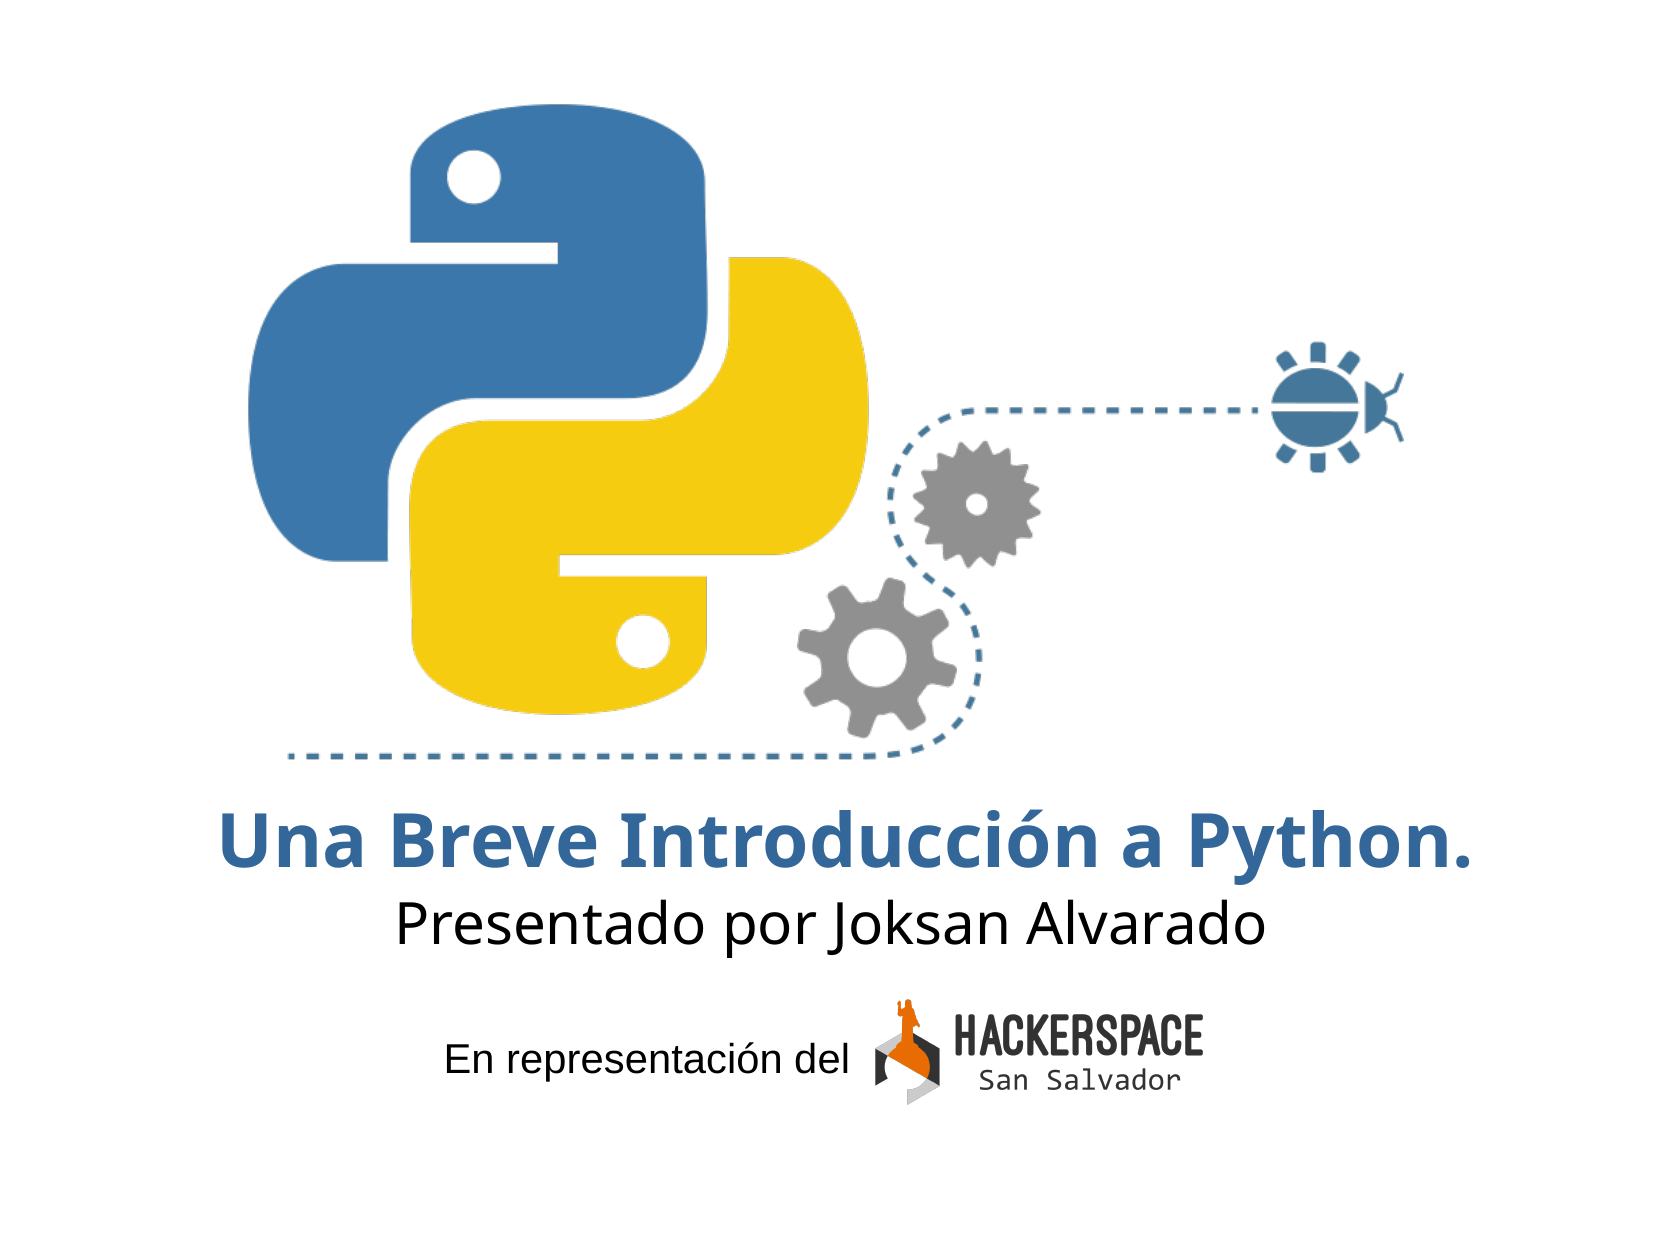

# Una Breve Introducción a Python.
Presentado por Joksan Alvarado
En representación del